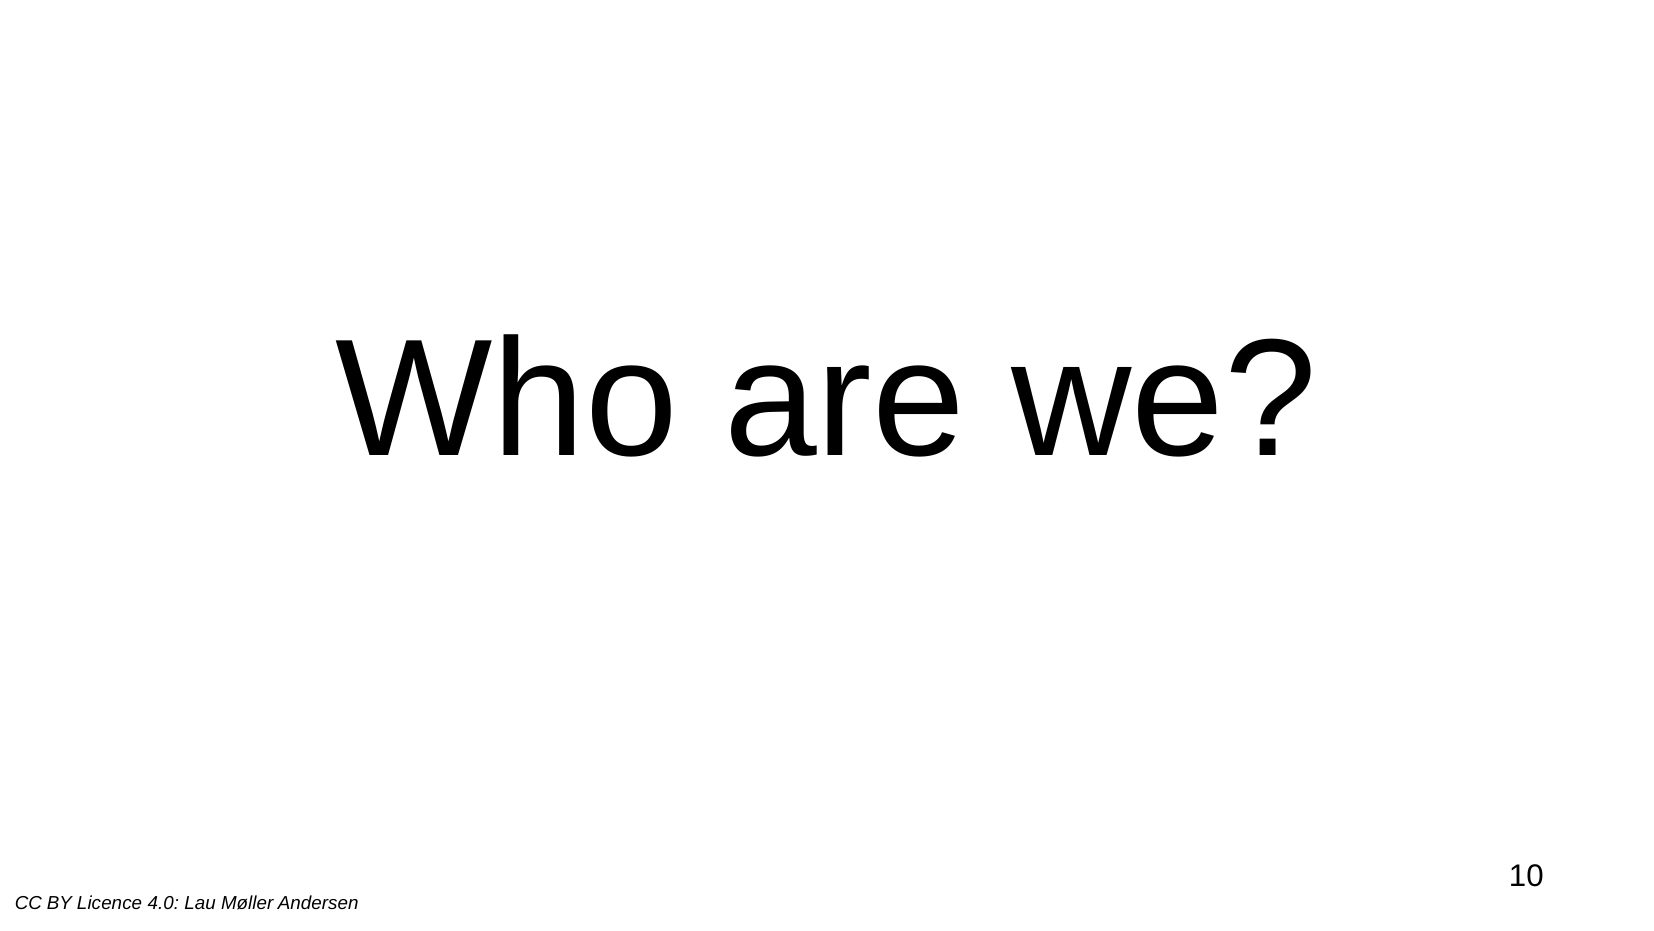

# Who are we?
CC BY Licence 4.0: Lau Møller Andersen